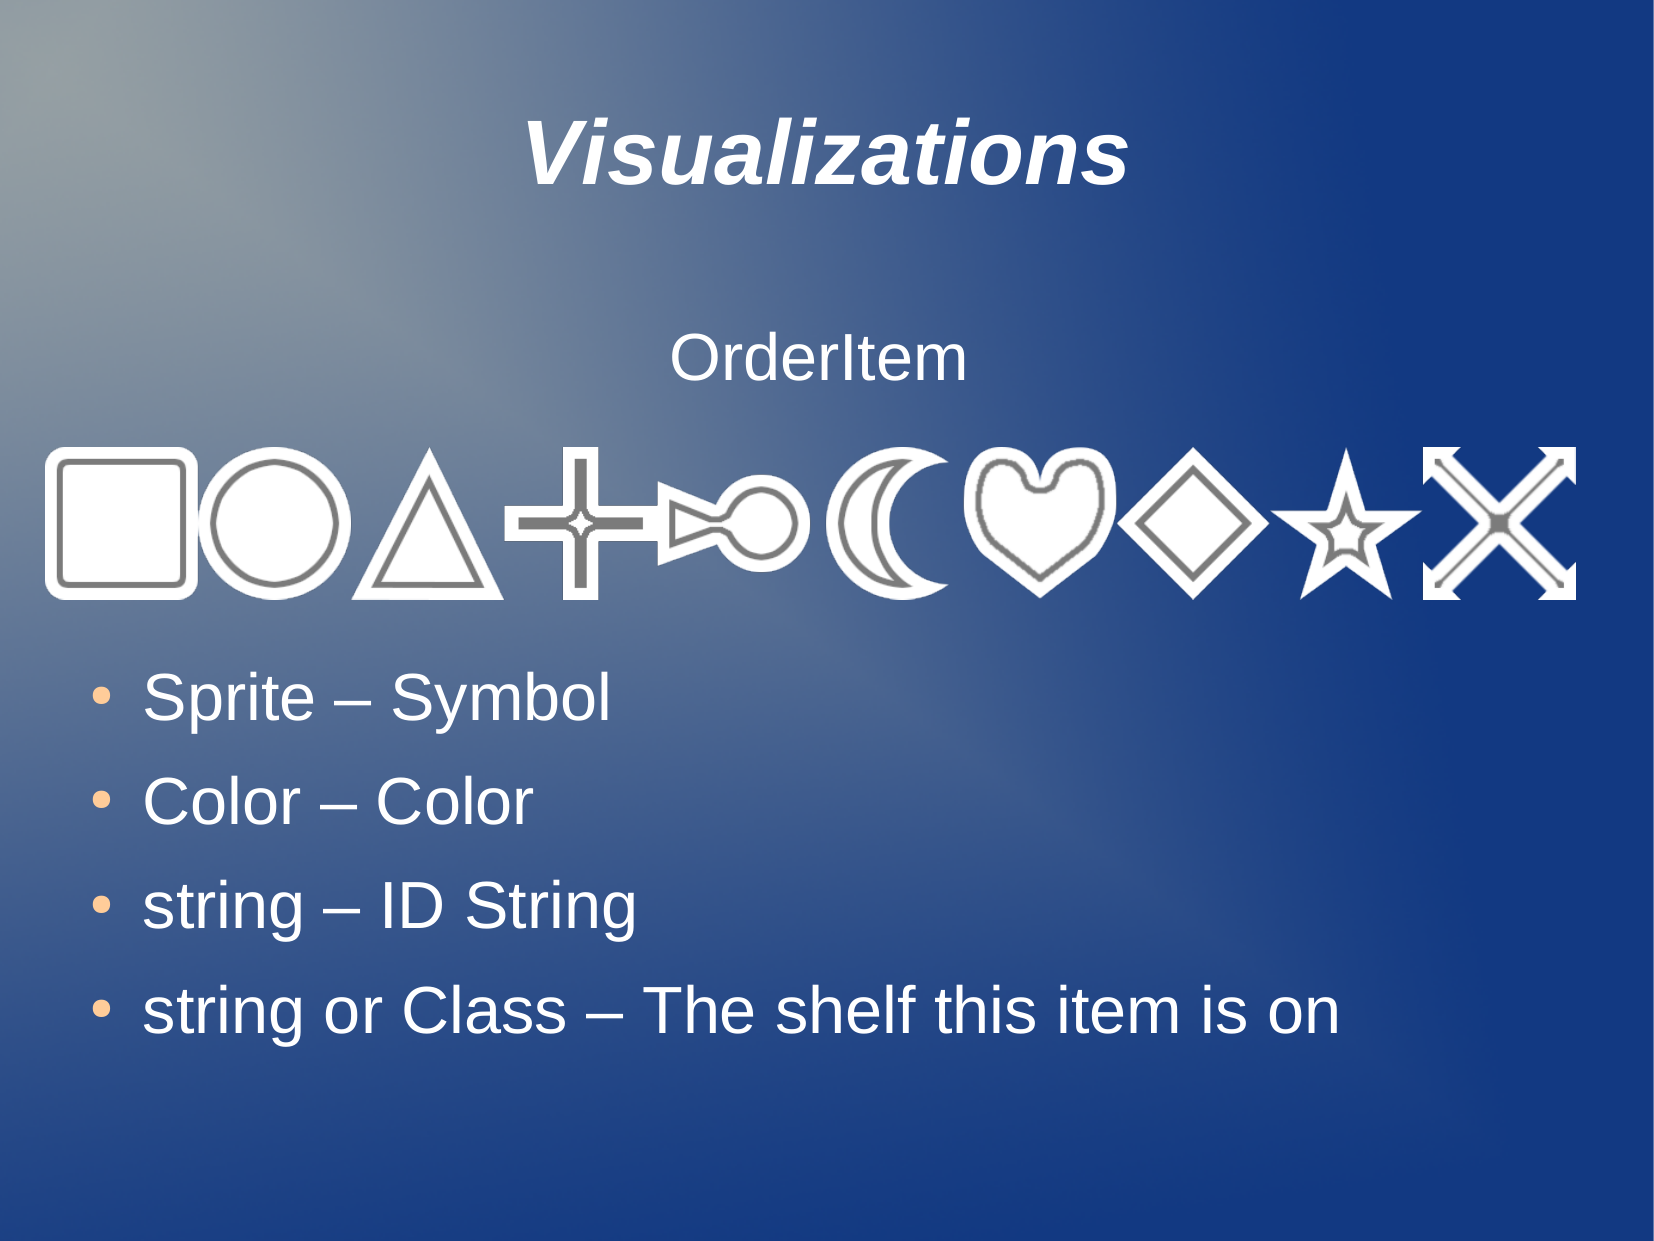

# Visualizations
OrderItem
Sprite – Symbol
Color – Color
string – ID String
string or Class – The shelf this item is on